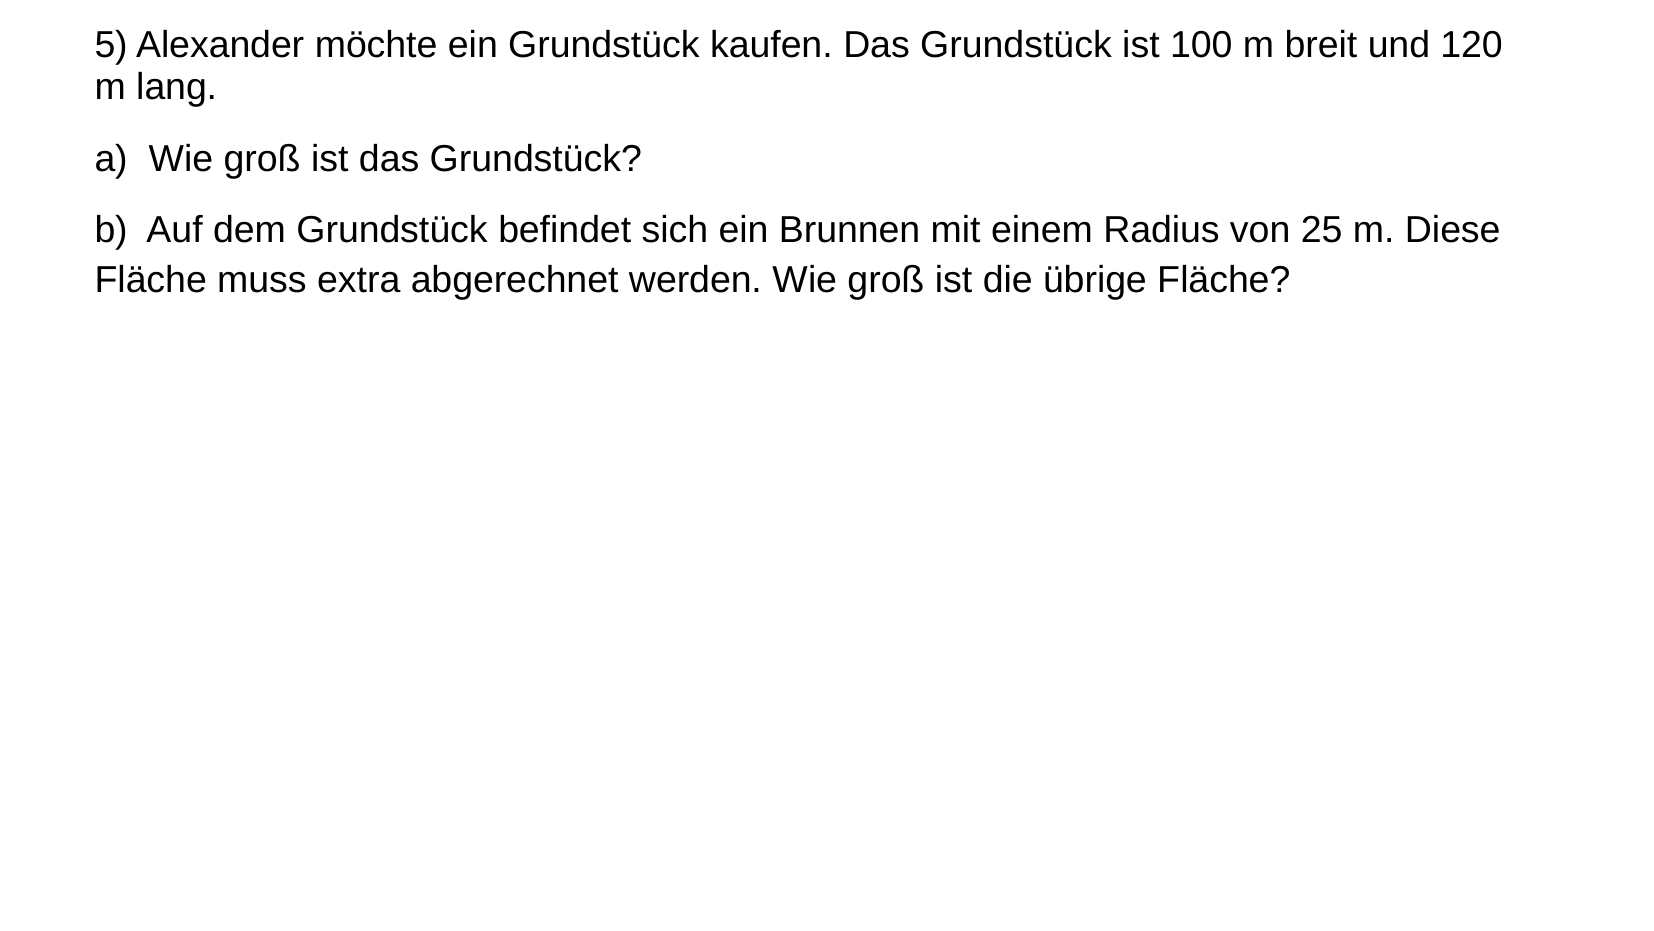

# 5) Alexander möchte ein Grundstück kaufen. Das Grundstück ist 100 m breit und 120 m lang.
a) Wie groß ist das Grundstück?
b) Auf dem Grundstück befindet sich ein Brunnen mit einem Radius von 25 m. Diese Fläche muss extra abgerechnet werden. Wie groß ist die übrige Fläche?